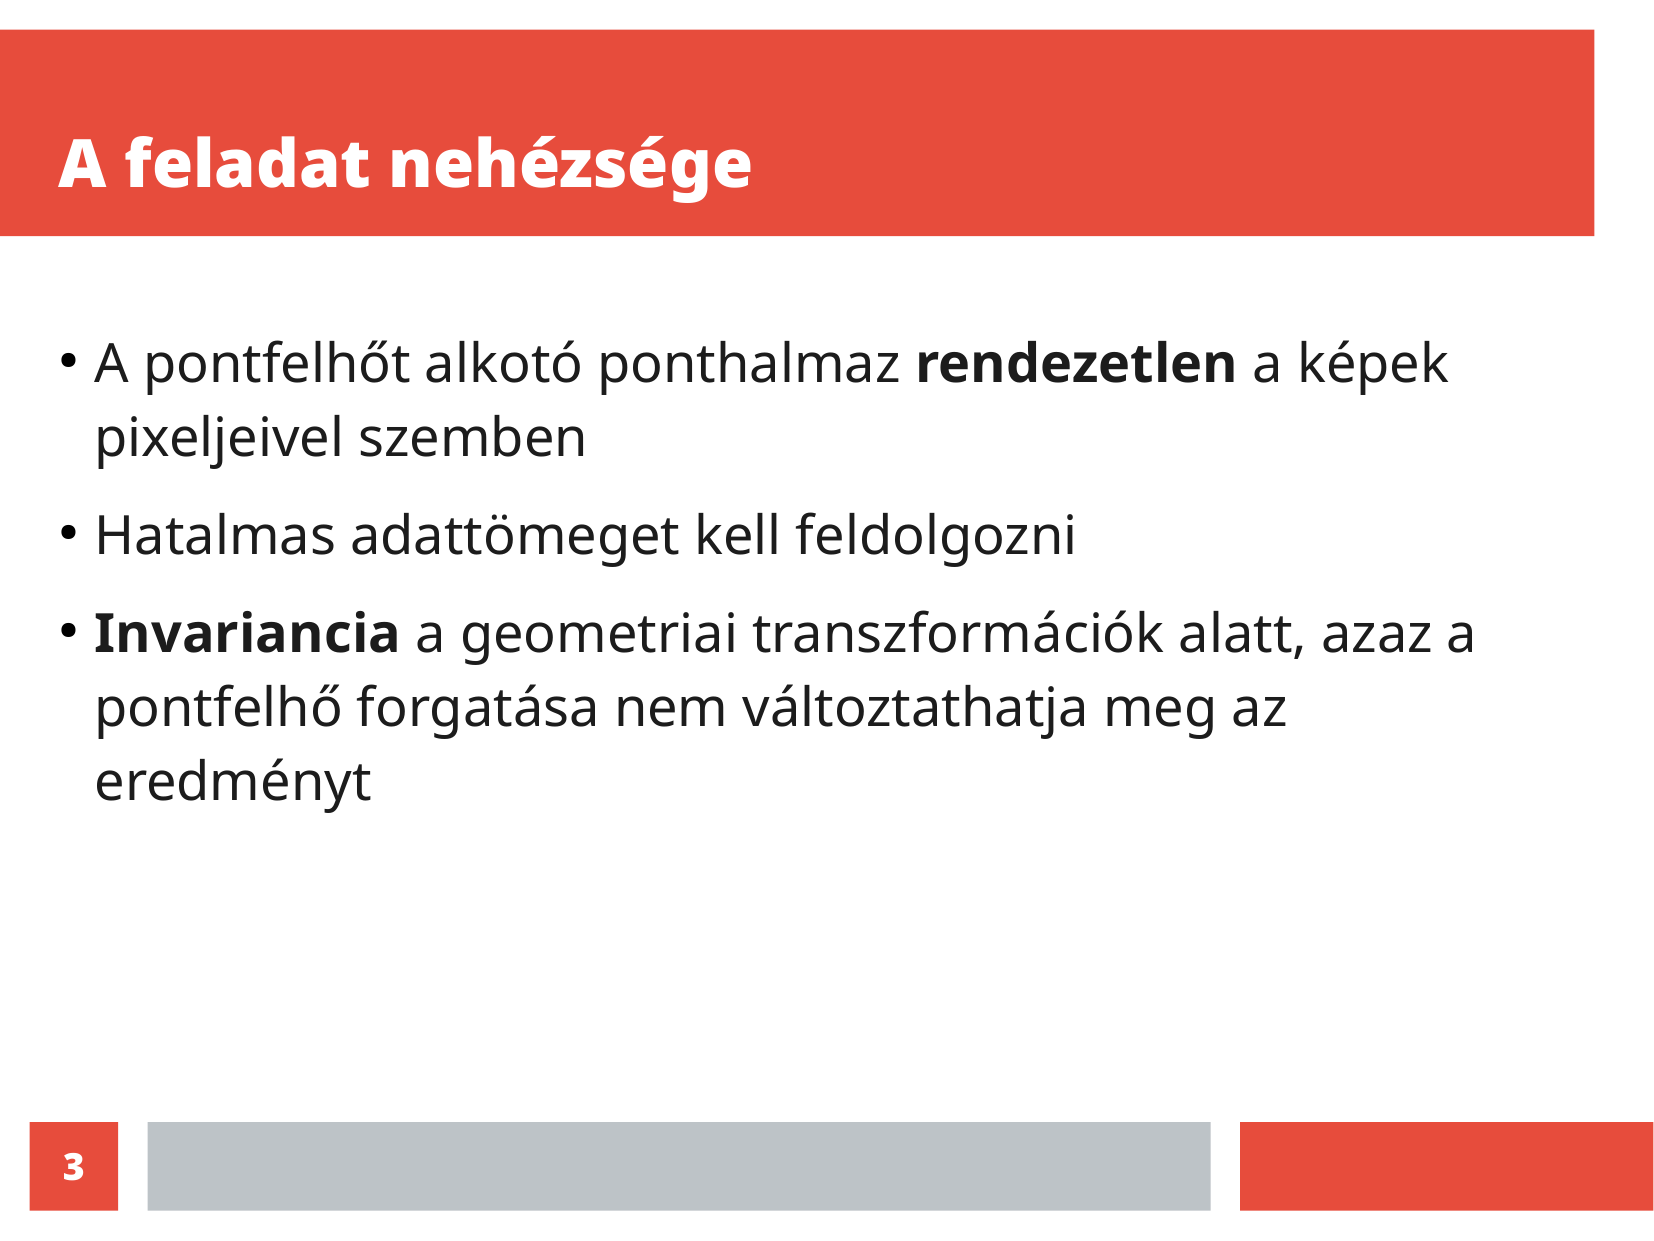

# A feladat nehézsége
A pontfelhőt alkotó ponthalmaz rendezetlen a képek pixeljeivel szemben
Hatalmas adattömeget kell feldolgozni
Invariancia a geometriai transzformációk alatt, azaz a pontfelhő forgatása nem változtathatja meg az eredményt
3